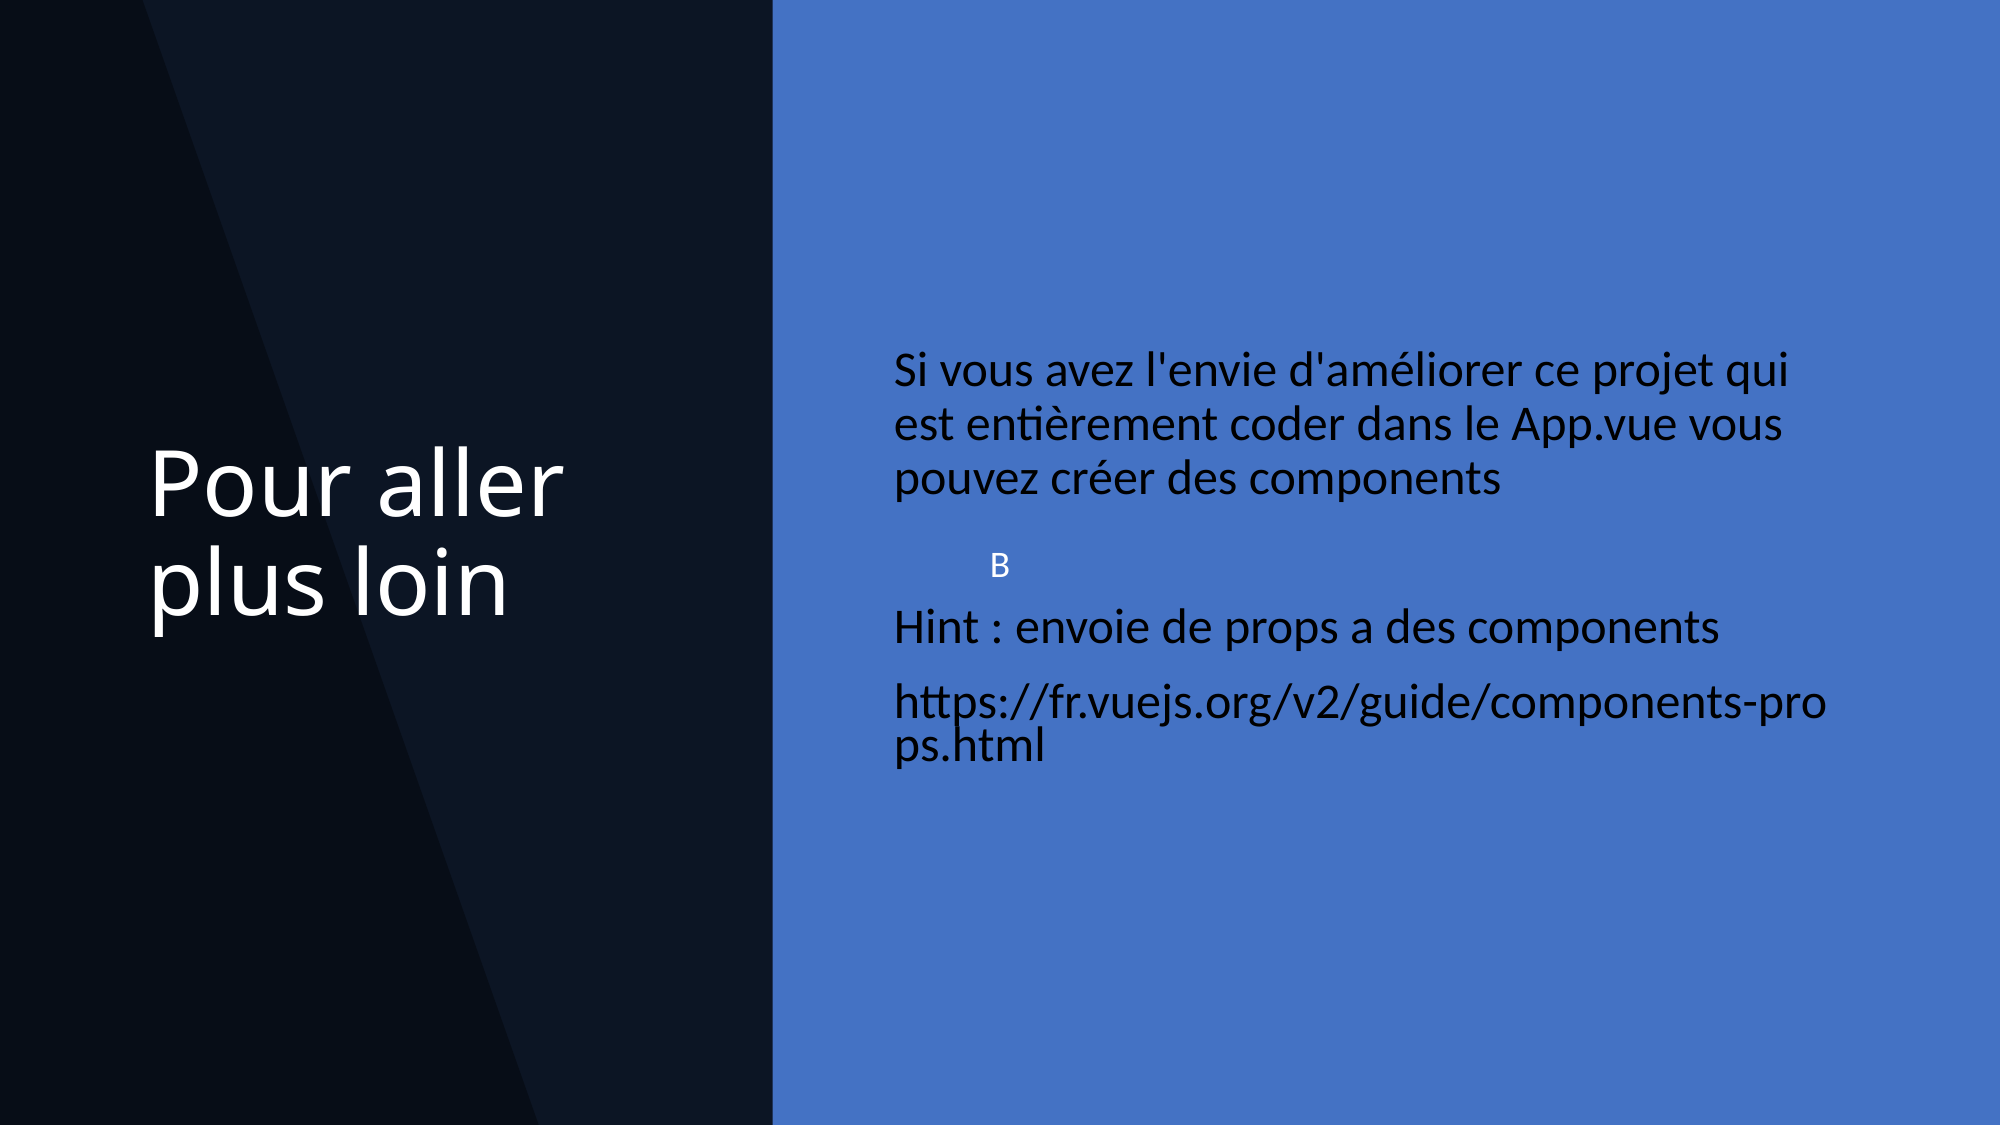

B
# Pour aller plus loin
Si vous avez l'envie d'améliorer ce projet qui est entièrement coder dans le App.vue vous pouvez créer des components
Hint : envoie de props a des components
https://fr.vuejs.org/v2/guide/components-props.html